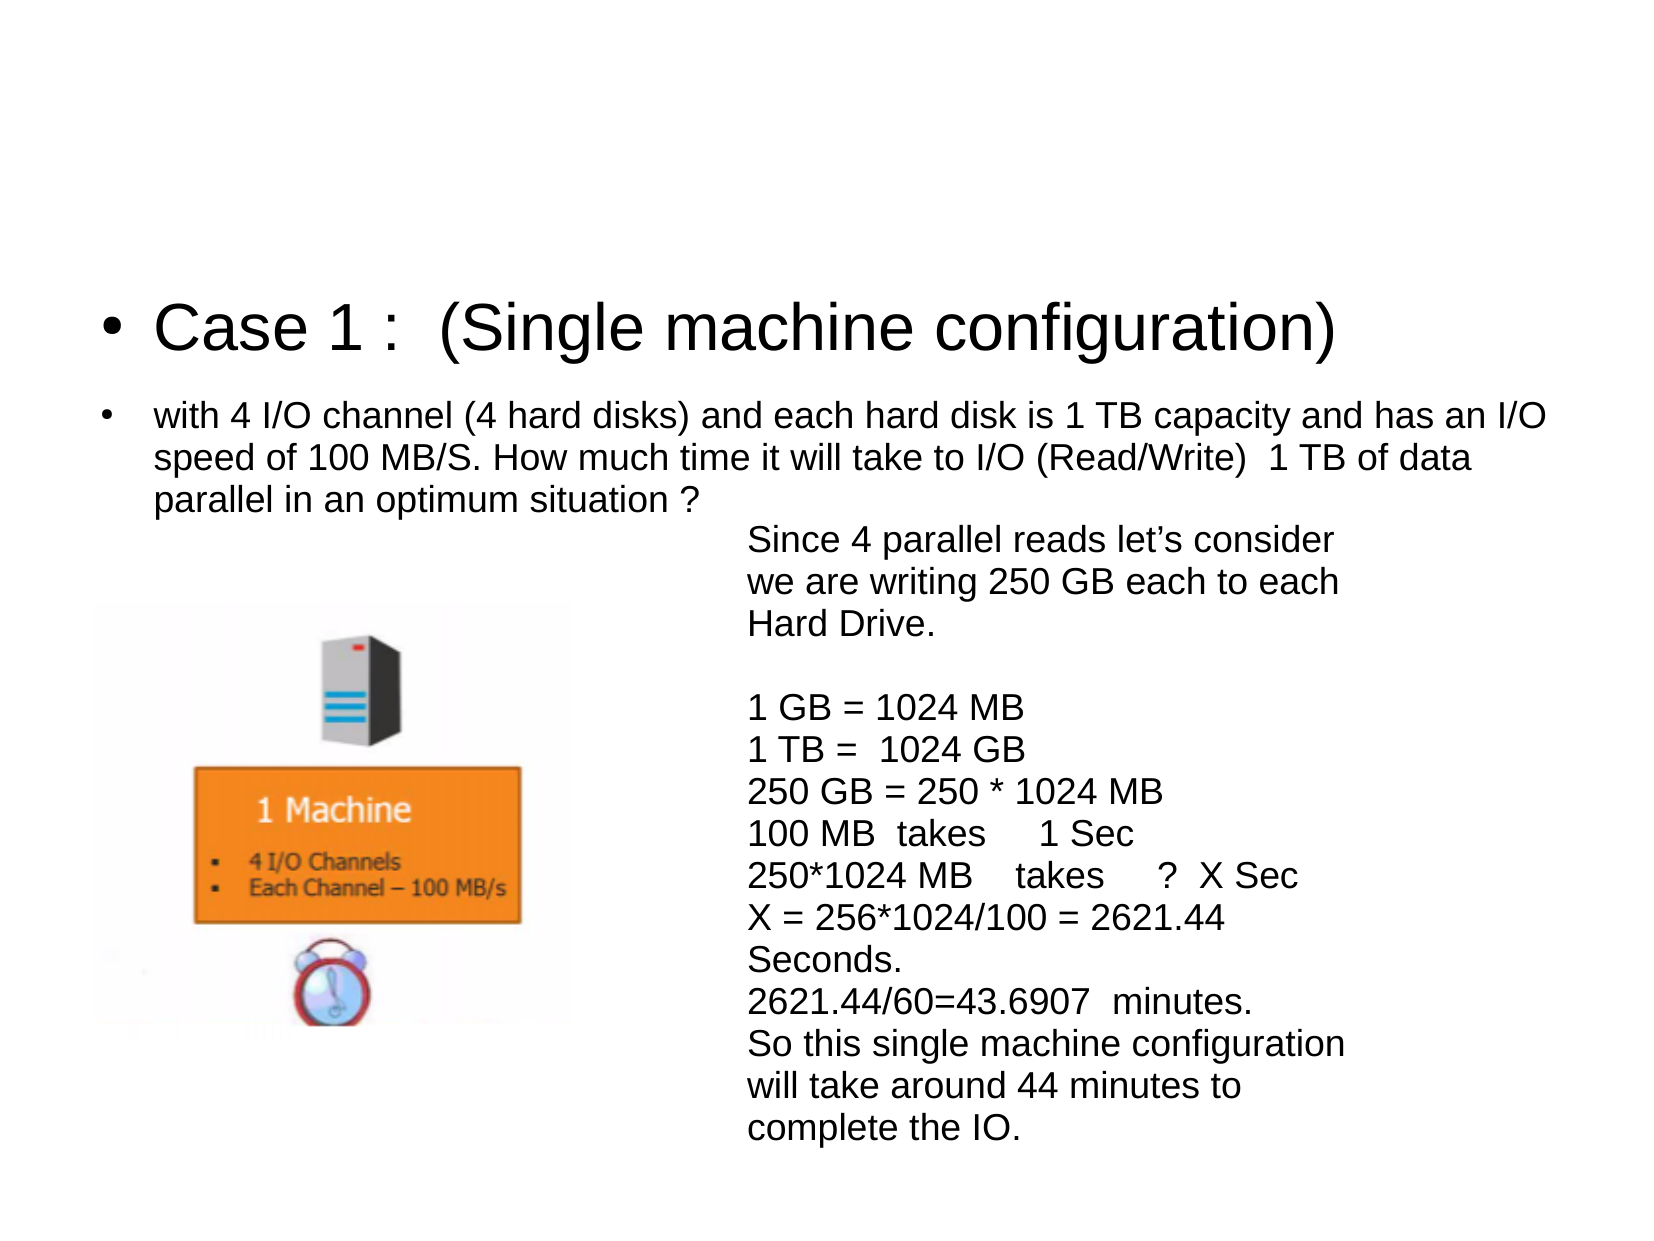

#
Case 1 : (Single machine configuration)
with 4 I/O channel (4 hard disks) and each hard disk is 1 TB capacity and has an I/O speed of 100 MB/S. How much time it will take to I/O (Read/Write) 1 TB of data parallel in an optimum situation ?
Since 4 parallel reads let’s consider we are writing 250 GB each to each Hard Drive.
1 GB = 1024 MB
1 TB = 1024 GB
250 GB = 250 * 1024 MB
100 MB takes 1 Sec
250*1024 MB takes ? X Sec
X = 256*1024/100 = 2621.44 Seconds.
2621.44/60=43.6907 minutes.
So this single machine configuration will take around 44 minutes to complete the IO.